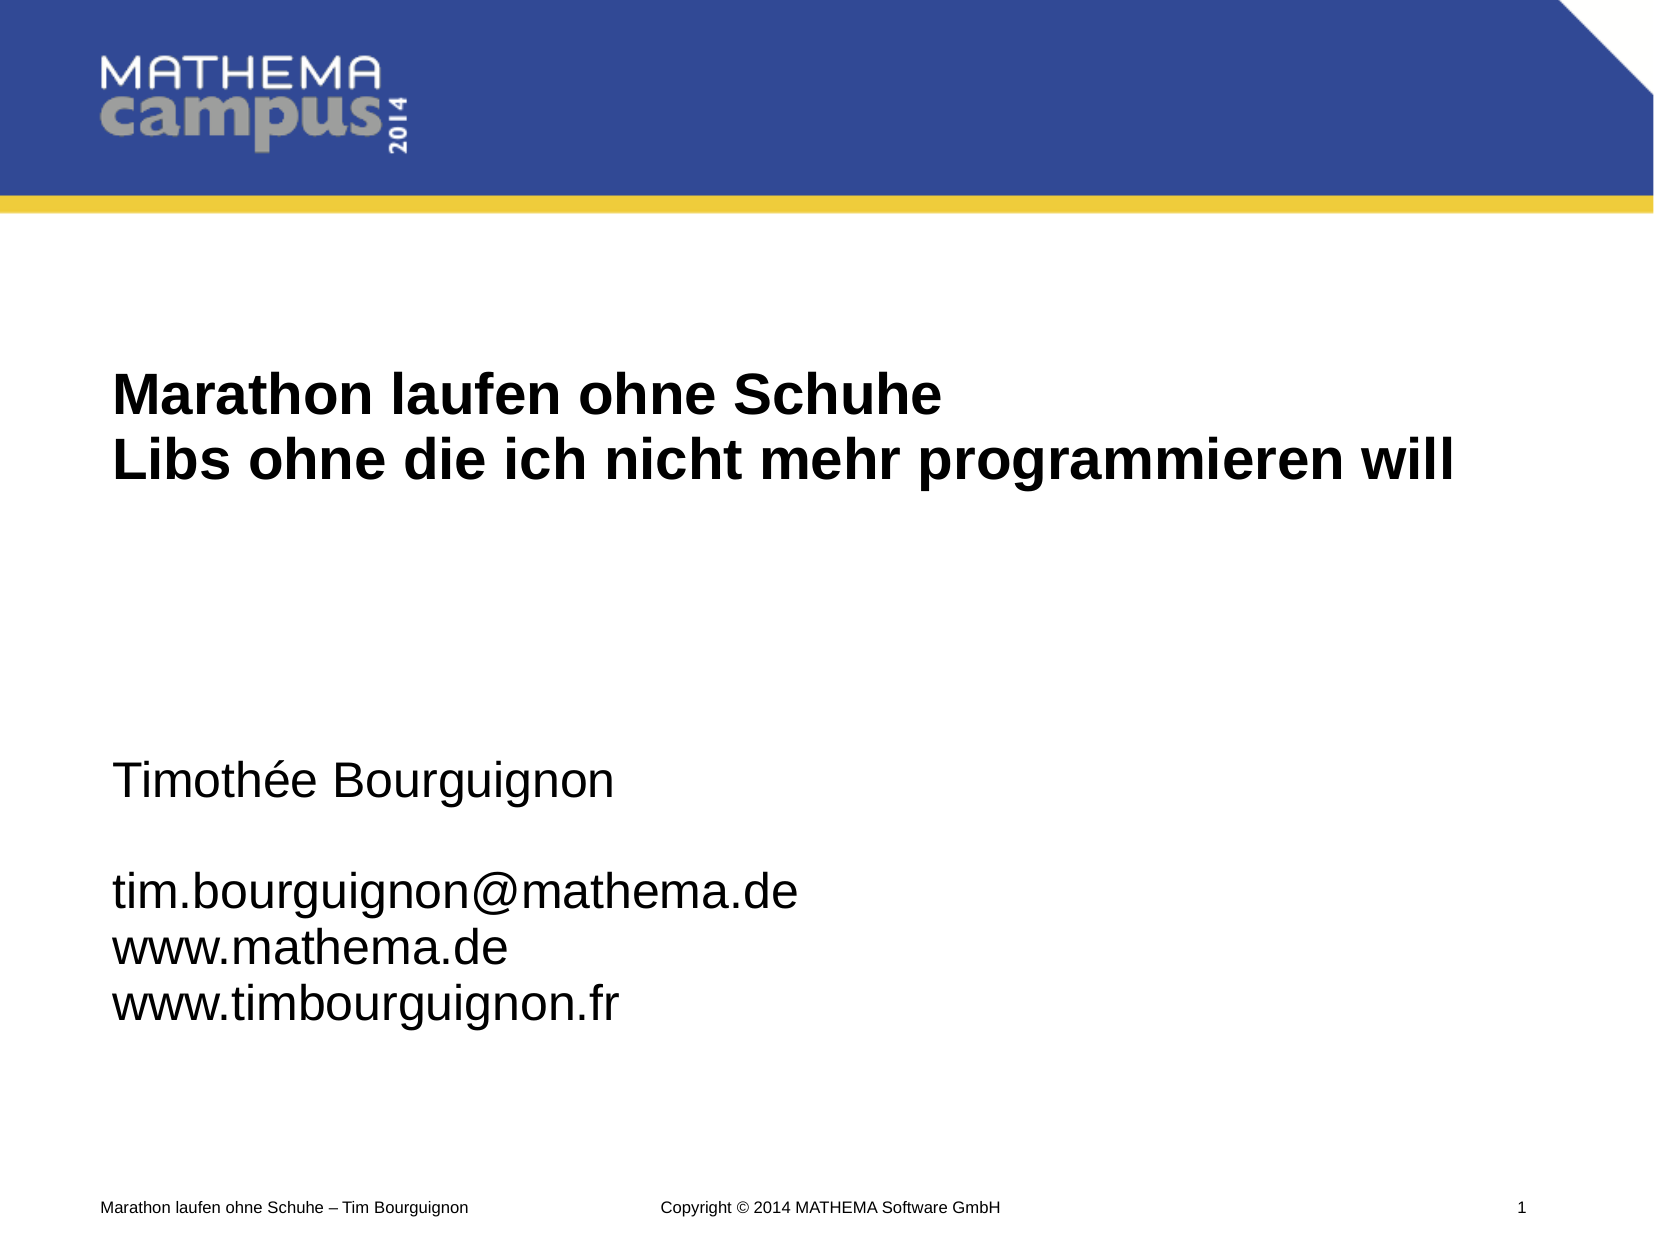

# Marathon laufen ohne Schuhe
Libs ohne die ich nicht mehr programmieren will
Timothée Bourguignon
tim.bourguignon@mathema.de
www.mathema.de
www.timbourguignon.fr